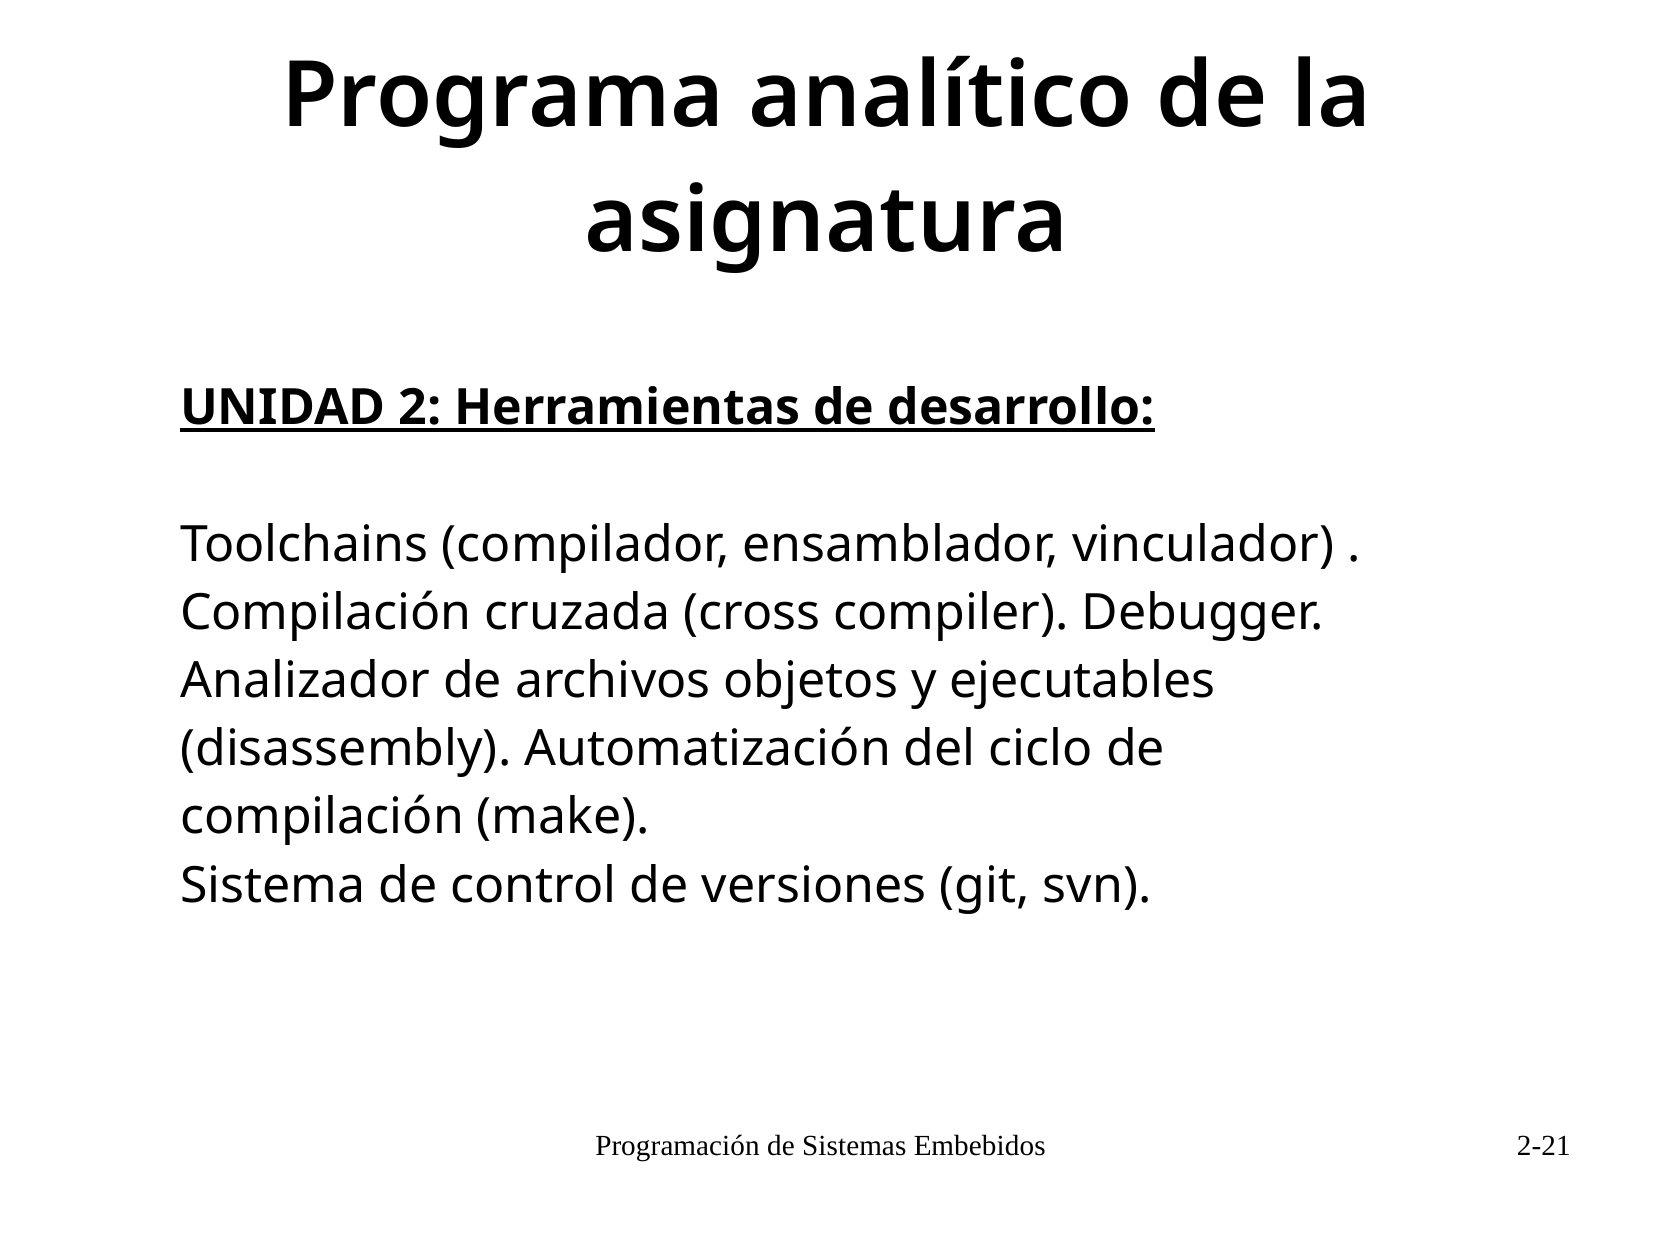

# Programa analítico de la asignatura
UNIDAD 2: Herramientas de desarrollo:
Toolchains (compilador, ensamblador, vinculador) . Compilación cruzada (cross compiler). Debugger.
Analizador de archivos objetos y ejecutables (disassembly). Automatización del ciclo de compilación (make).
Sistema de control de versiones (git, svn).
Programación de Sistemas Embebidos
2